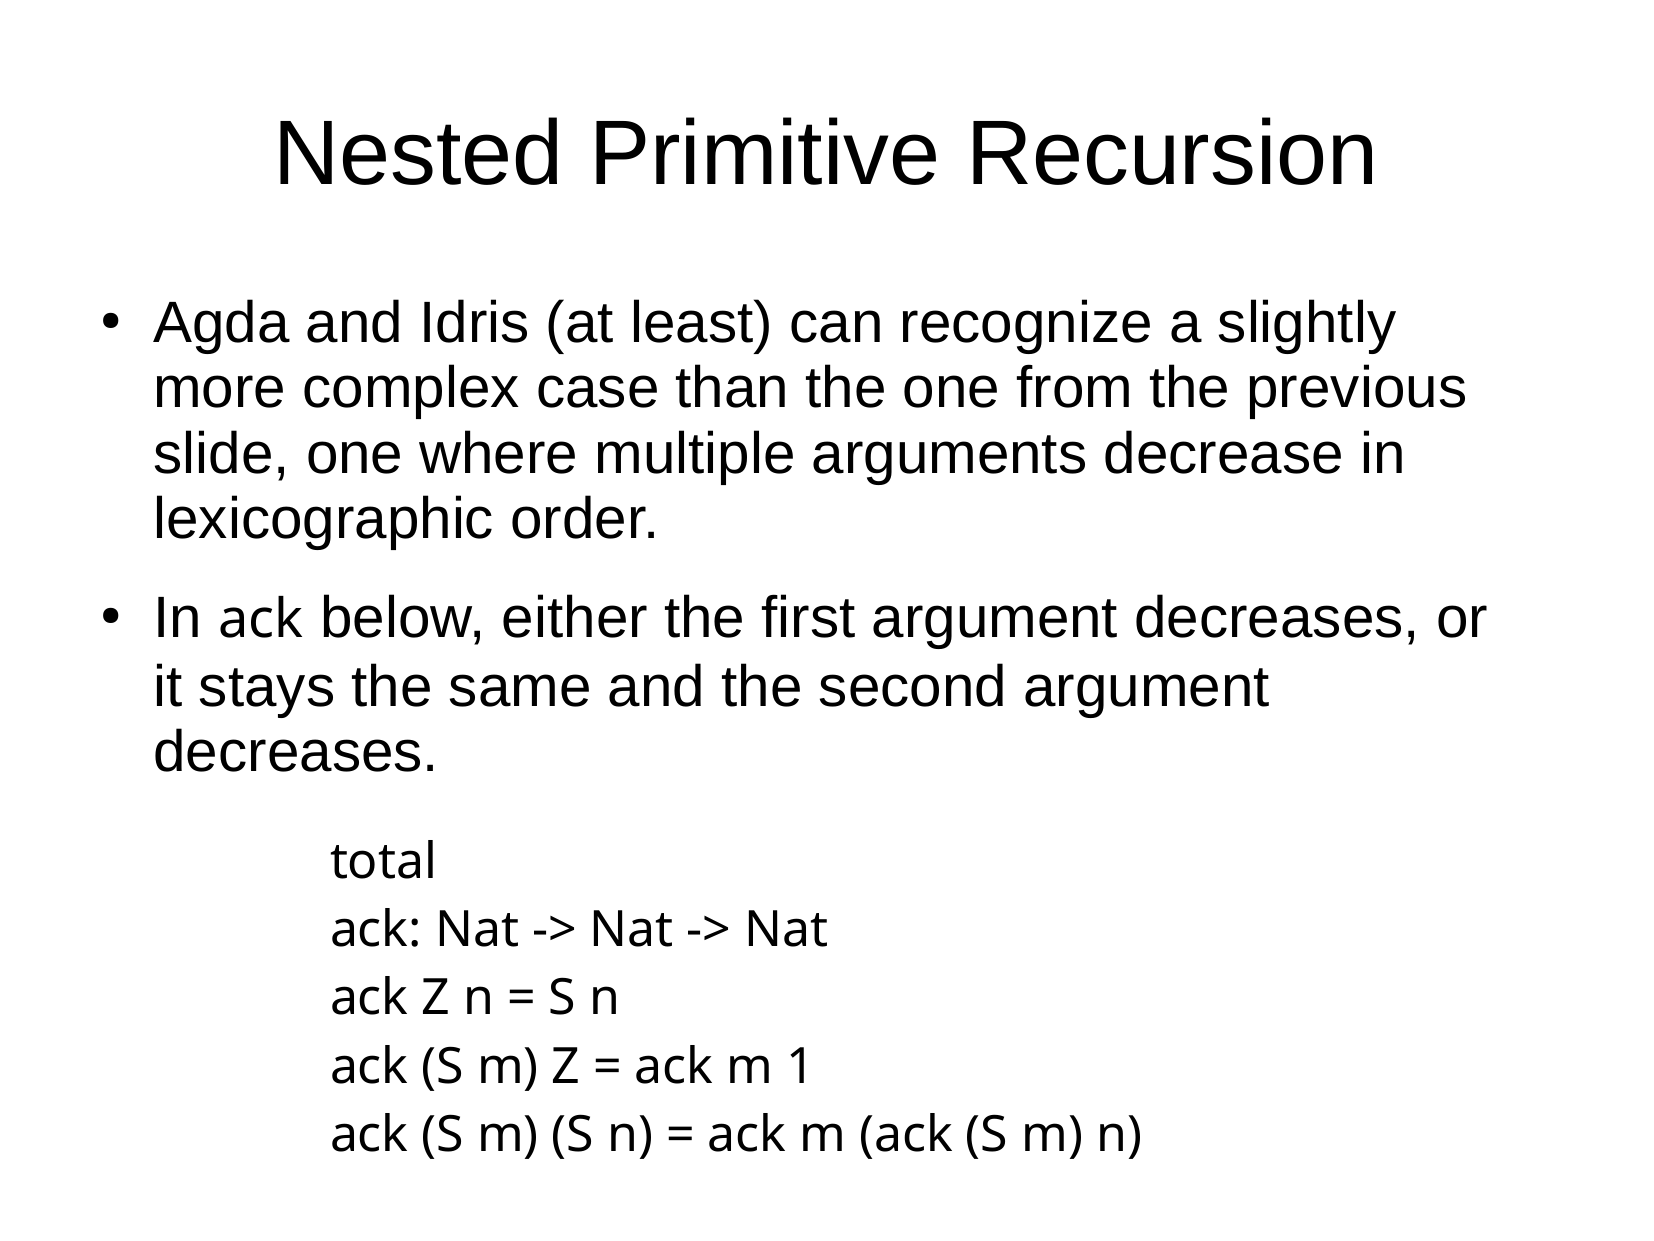

# Nested Primitive Recursion
Agda and Idris (at least) can recognize a slightly more complex case than the one from the previous slide, one where multiple arguments decrease in lexicographic order.
In ack below, either the first argument decreases, or it stays the same and the second argument decreases.
total
ack: Nat -> Nat -> Nat
ack Z n = S n
ack (S m) Z = ack m 1
ack (S m) (S n) = ack m (ack (S m) n)